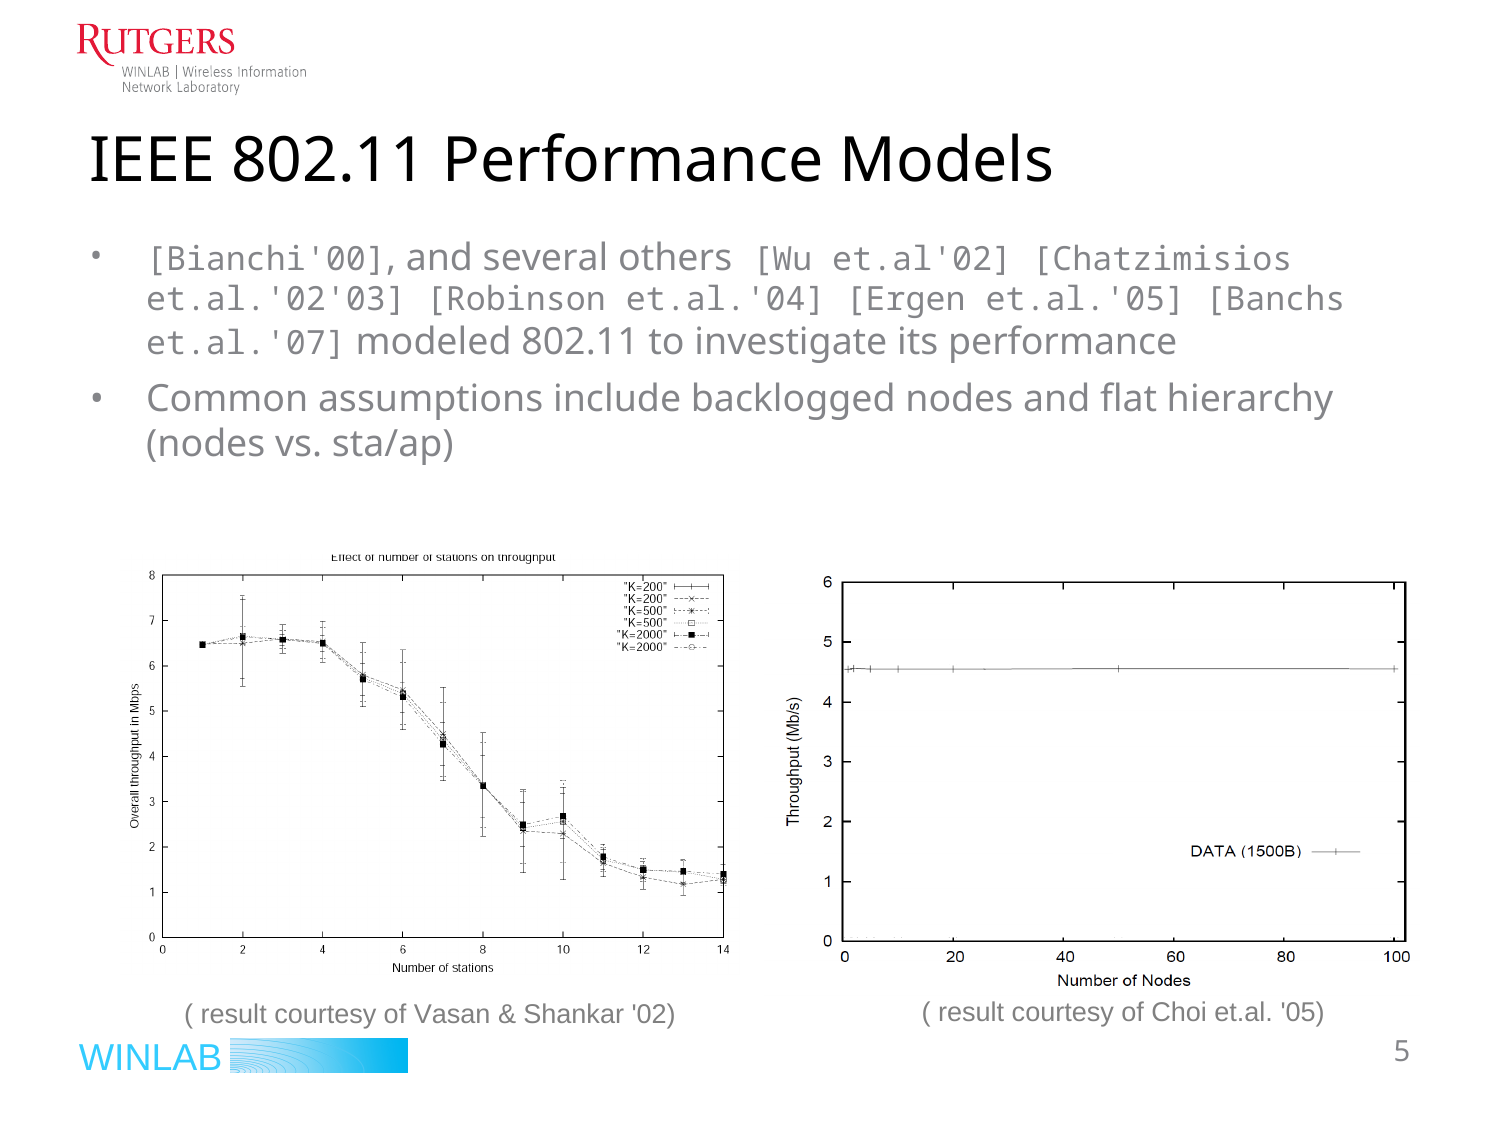

# IEEE 802.11 Performance Models
[Bianchi'00], and several others [Wu et.al'02] [Chatzimisios et.al.'02'03] [Robinson et.al.'04] [Ergen et.al.'05] [Banchs et.al.'07] modeled 802.11 to investigate its performance
Common assumptions include backlogged nodes and flat hierarchy (nodes vs. sta/ap)
Cumulative throughput vs. per node throughout
( result courtesy of Vasan & Shankar '02)
( result courtesy of Choi et.al. '05)
5